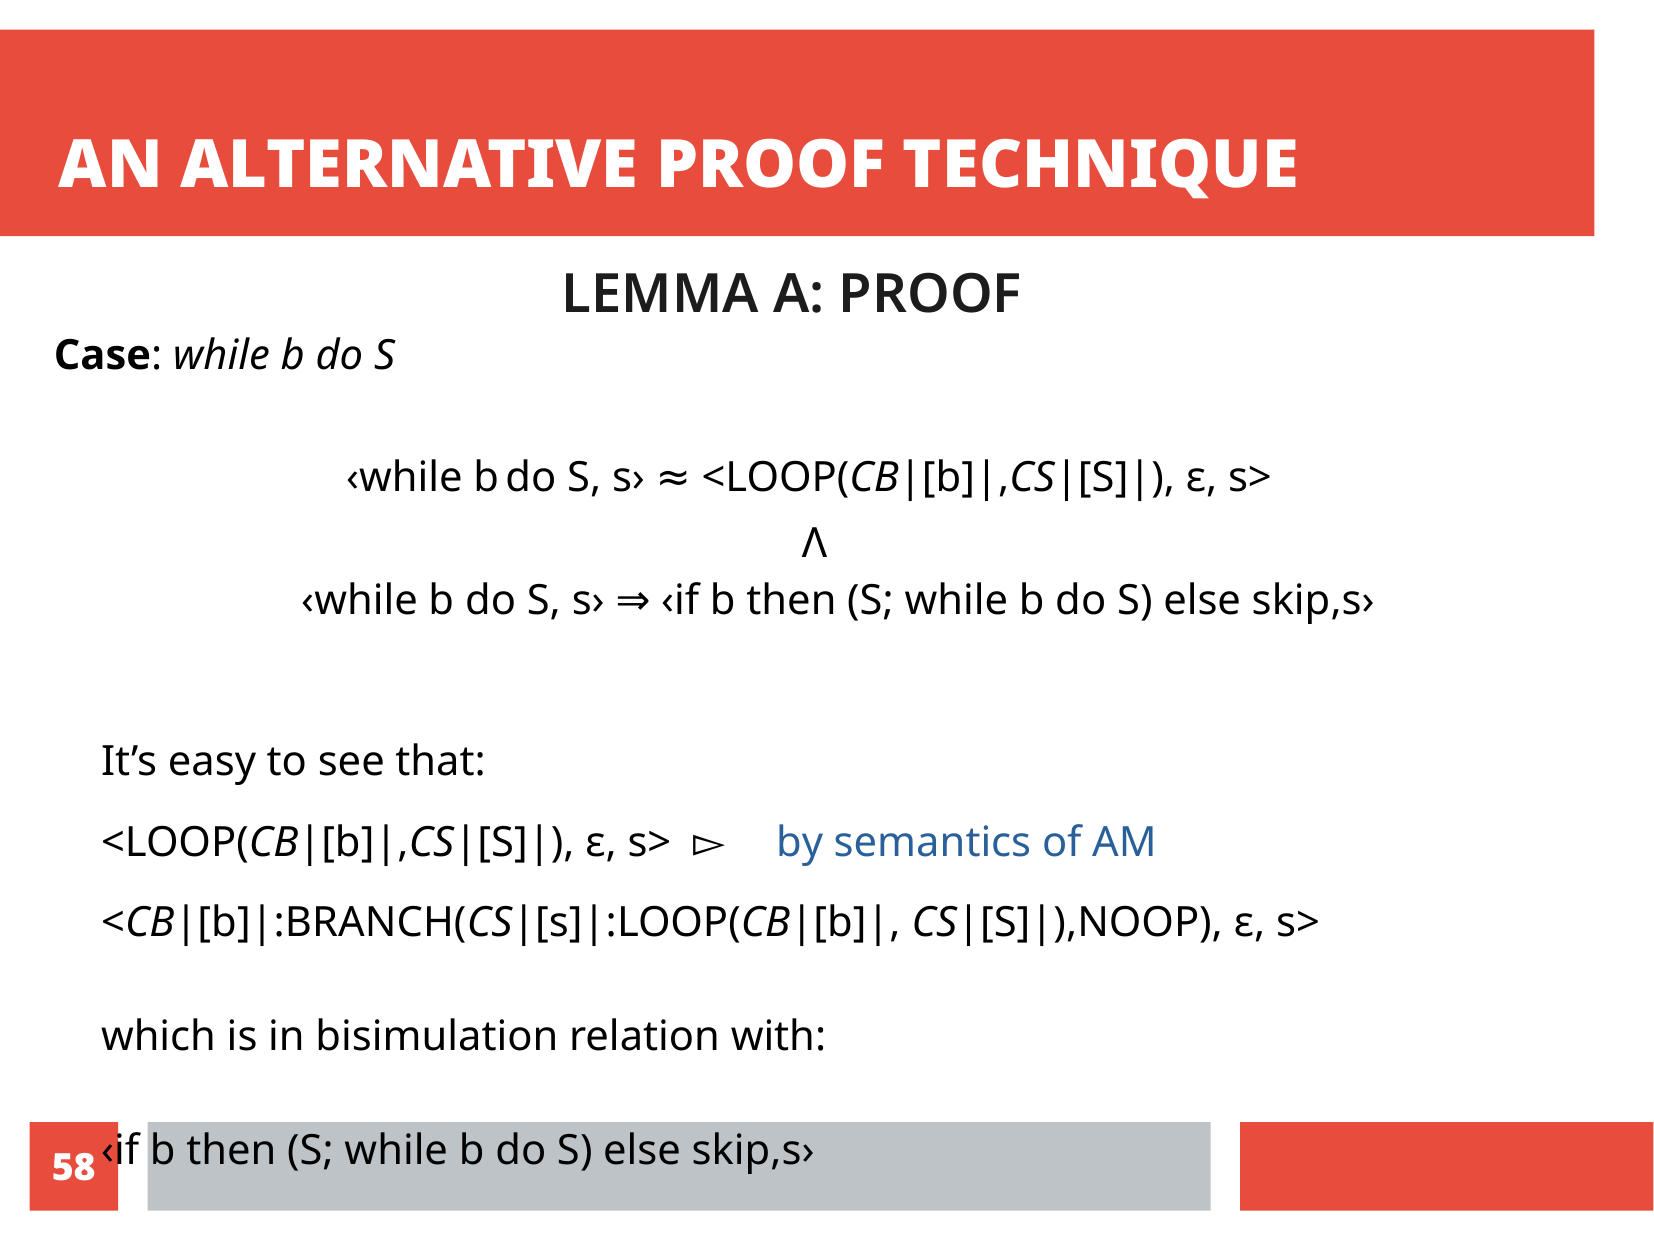

# AN ALTERNATIVE PROOF TECHNIQUE
LEMMA A: PROOF
Case: while b do S
‹while b do S, s› ≈ <LOOP(CB|[b]|,CS|[S]|), ε, s>
Ʌ
‹while b do S, s› ⇒ ‹if b then (S; while b do S) else skip,s›
It’s easy to see that:
<LOOP(CB|[b]|,CS|[S]|), ε, s> ▻	by semantics of AM
<CB|[b]|:BRANCH(CS|[s]|:LOOP(CB|[b]|, CS|[S]|),NOOP), ε, s>
which is in bisimulation relation with:
‹if b then (S; while b do S) else skip,s›
58